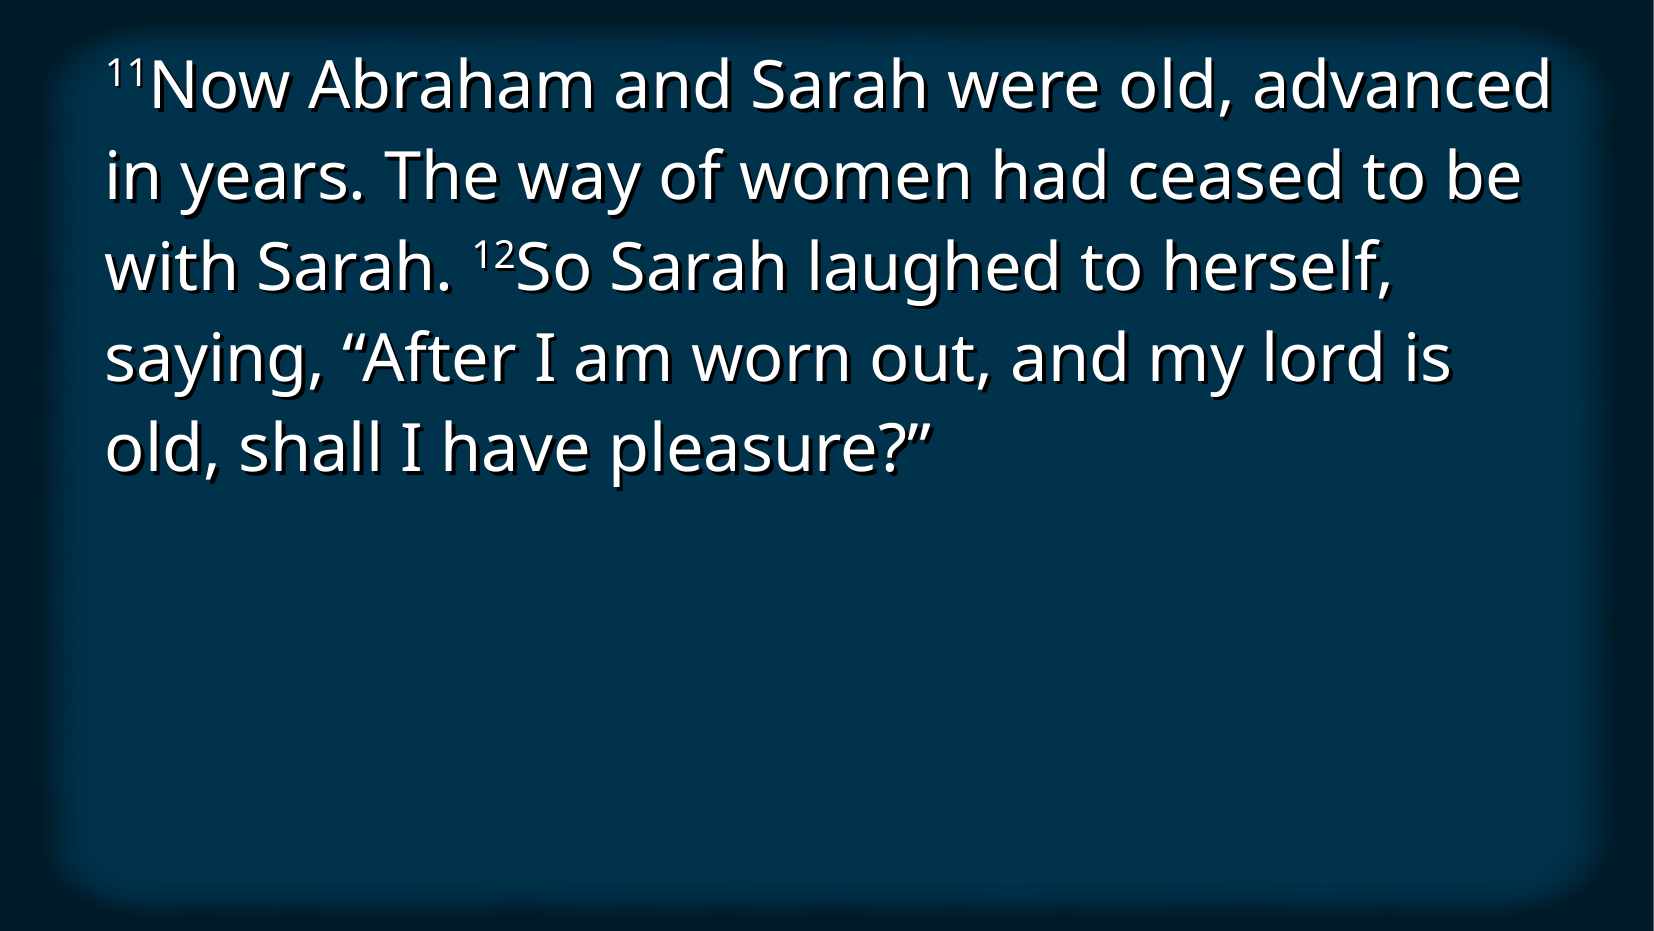

11Now Abraham and Sarah were old, advanced in years. The way of women had ceased to be with Sarah. 12So Sarah laughed to herself, saying, “After I am worn out, and my lord is old, shall I have pleasure?”